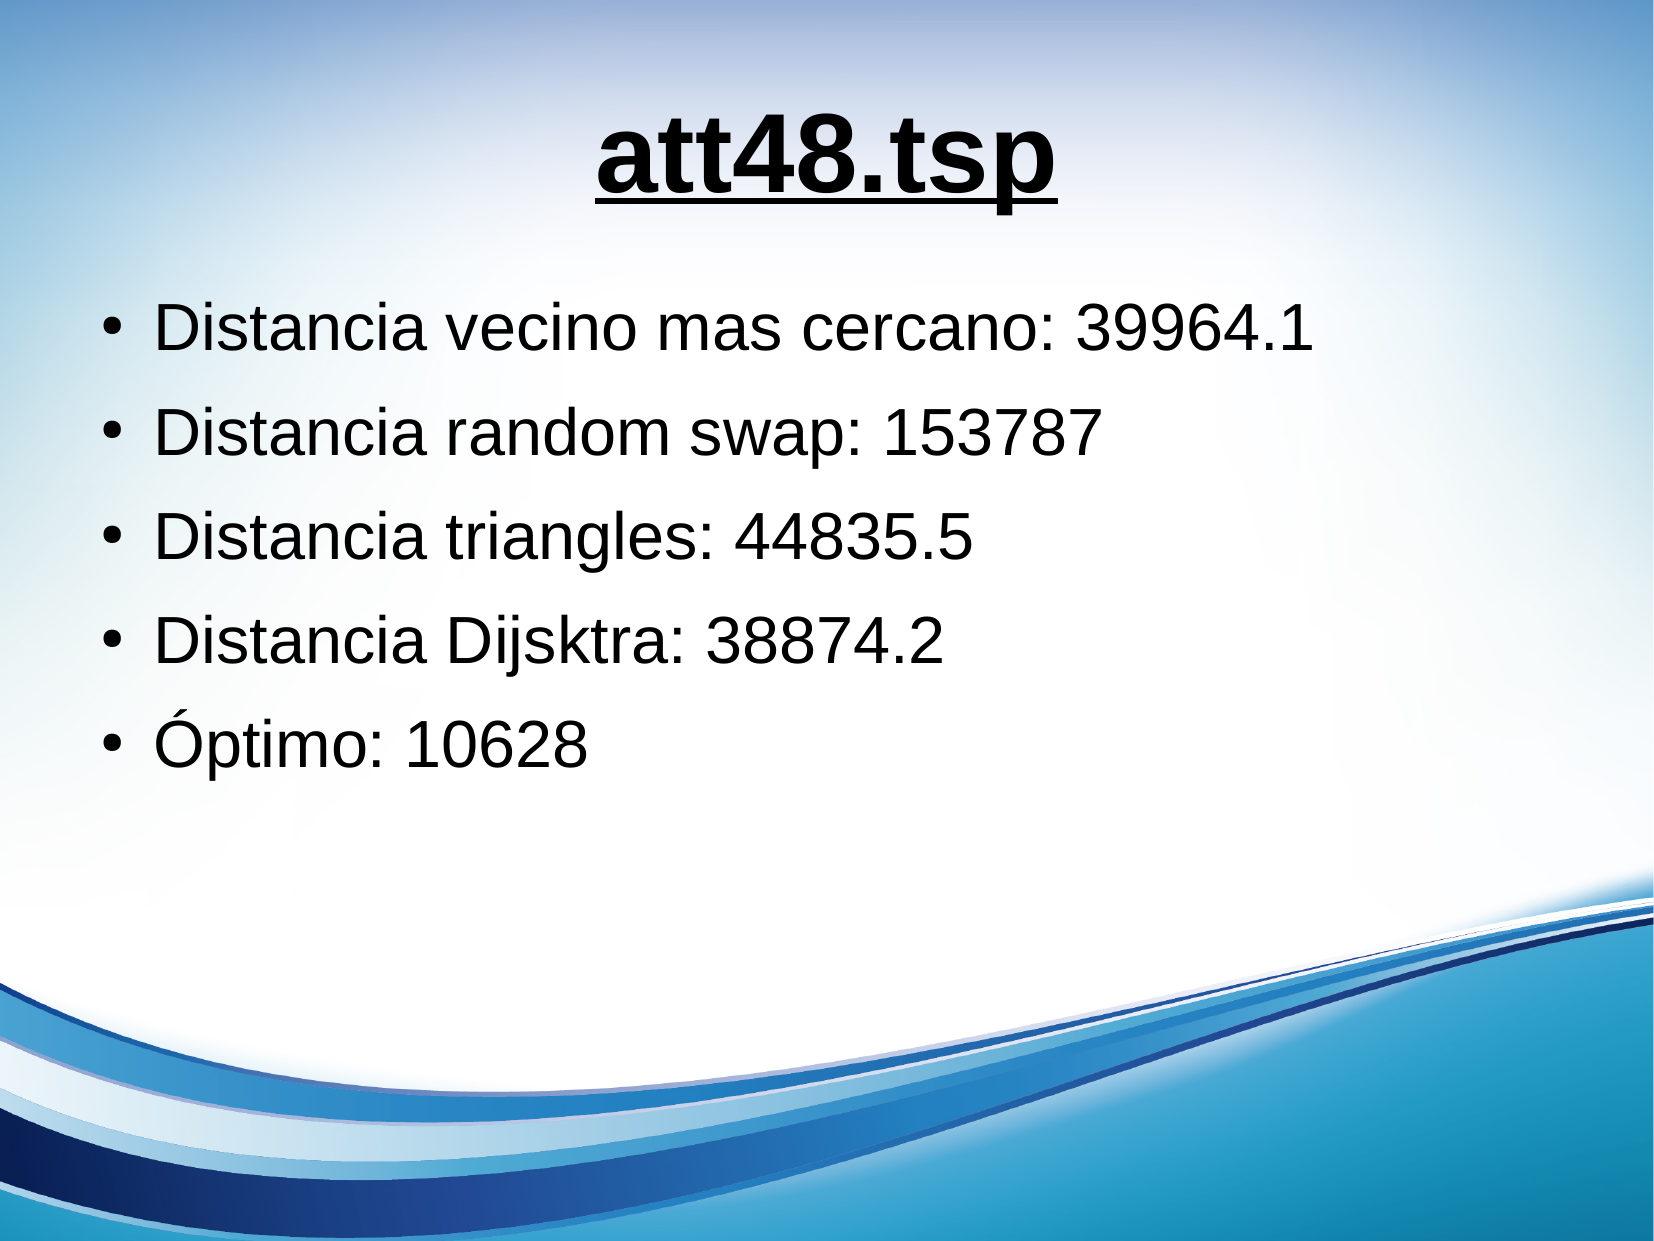

# att48.tsp
Distancia vecino mas cercano: 39964.1
Distancia random swap: 153787
Distancia triangles: 44835.5
Distancia Dijsktra: 38874.2
Óptimo: 10628